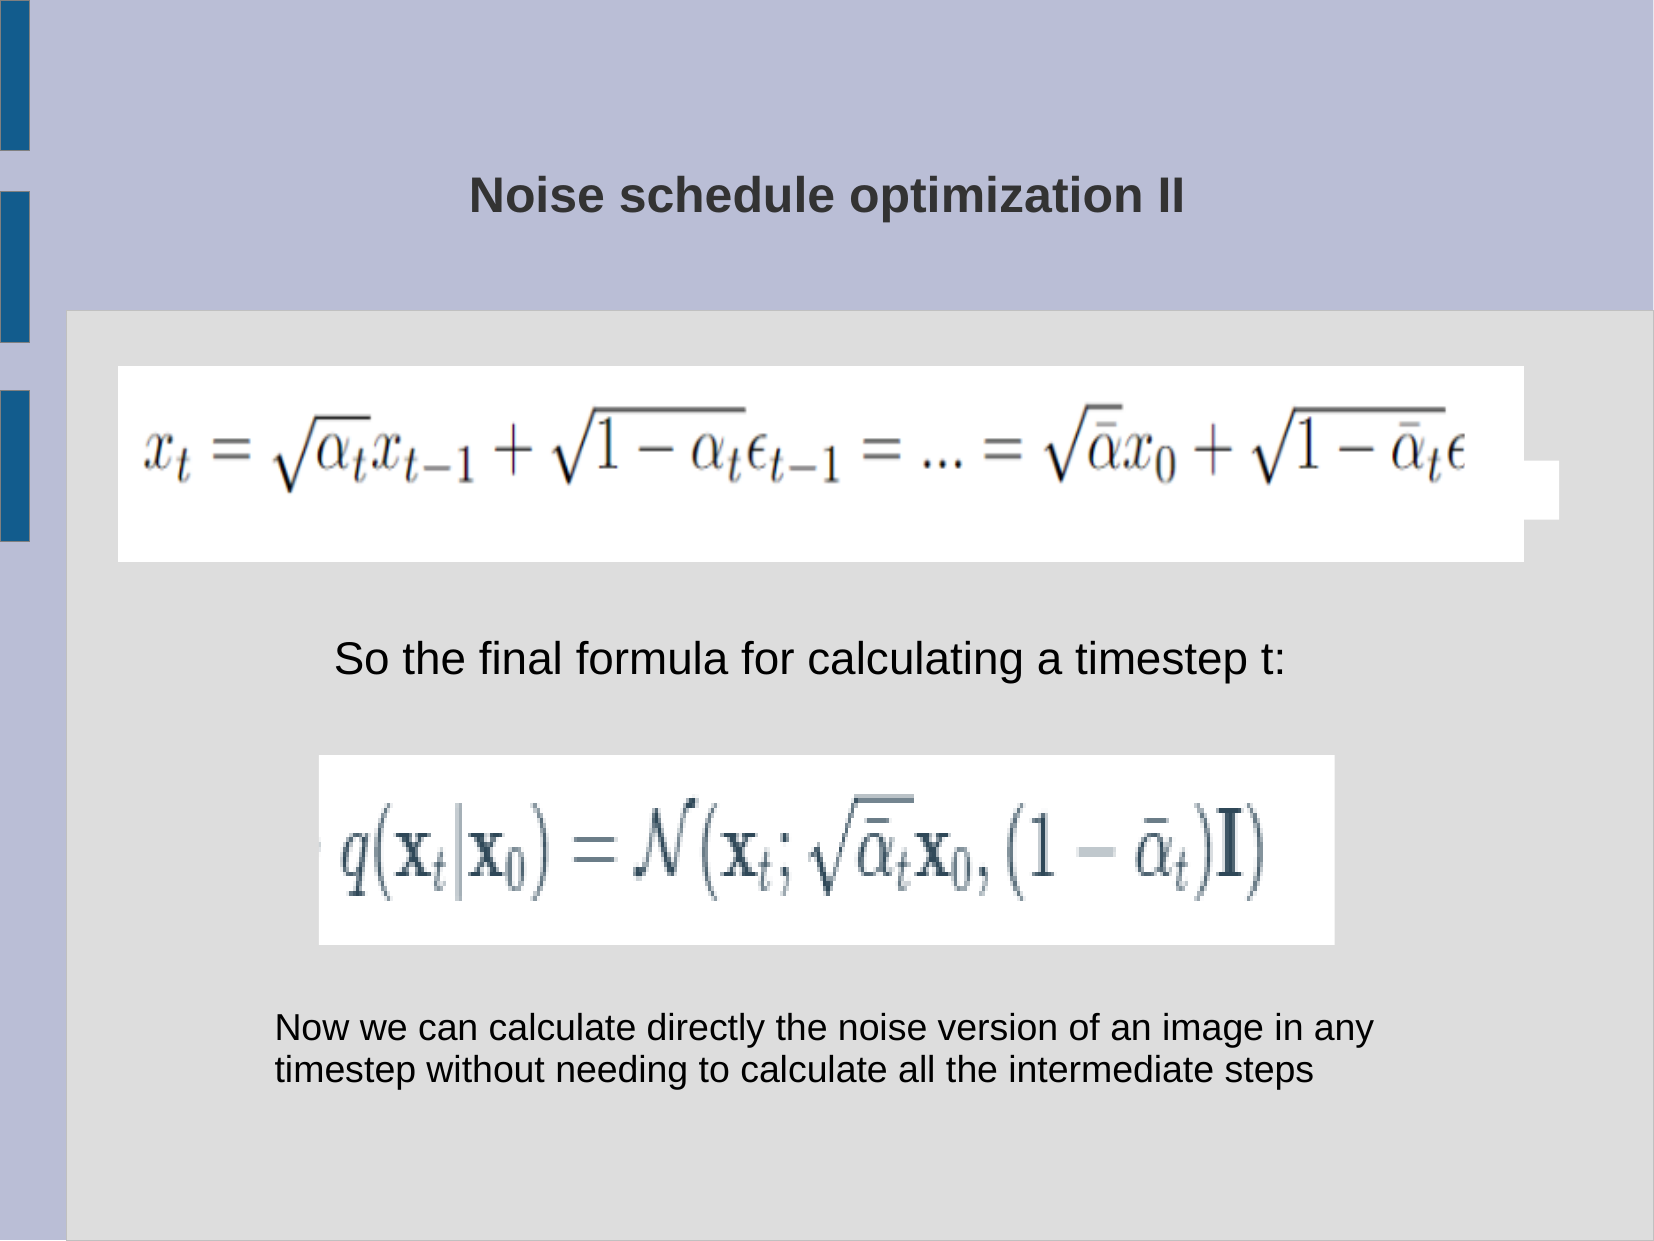

# Noise schedule optimization II
So the final formula for calculating a timestep t:
Now we can calculate directly the noise version of an image in any timestep without needing to calculate all the intermediate steps